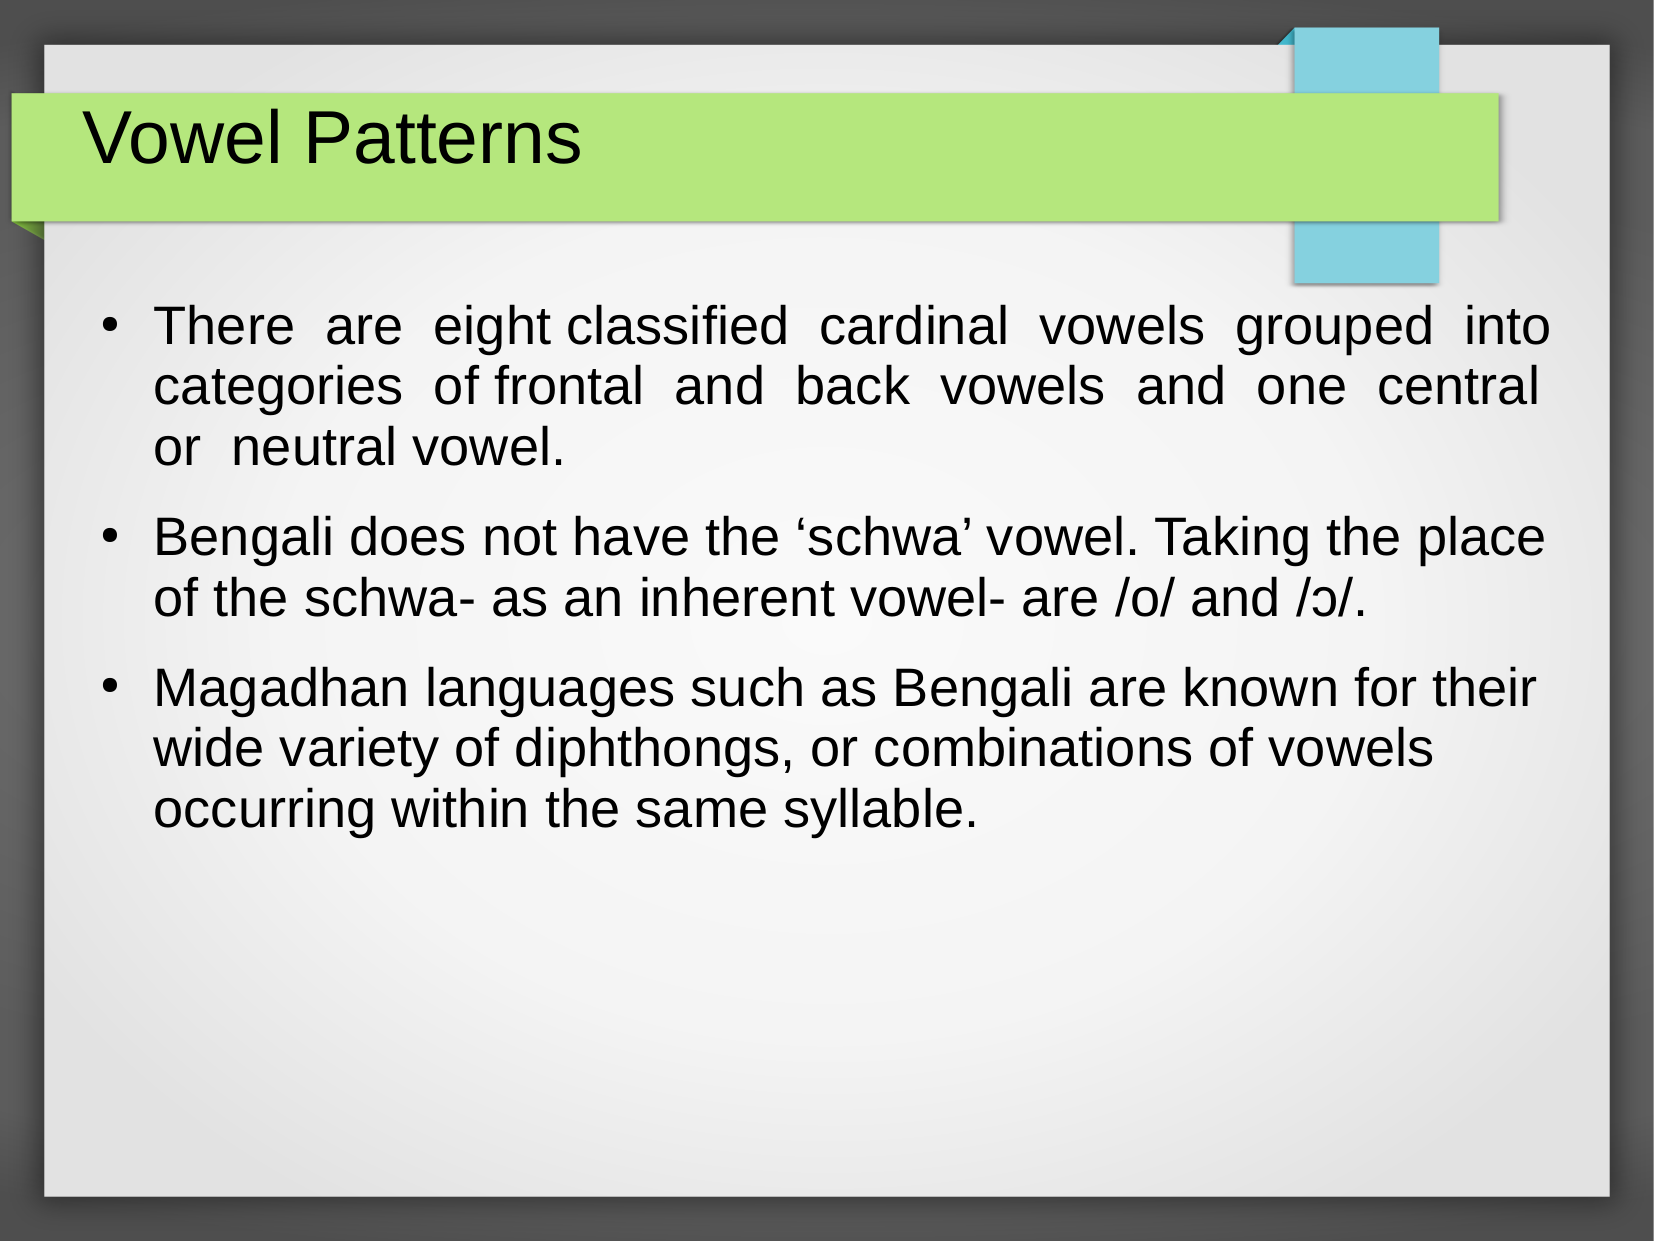

# Vowel Patterns
There are eight classified cardinal vowels grouped into categories of frontal and back vowels and one central or neutral vowel.
Bengali does not have the ‘schwa’ vowel. Taking the place of the schwa- as an inherent vowel- are /o/ and /ɔ/.
Magadhan languages such as Bengali are known for their wide variety of diphthongs, or combinations of vowels occurring within the same syllable.